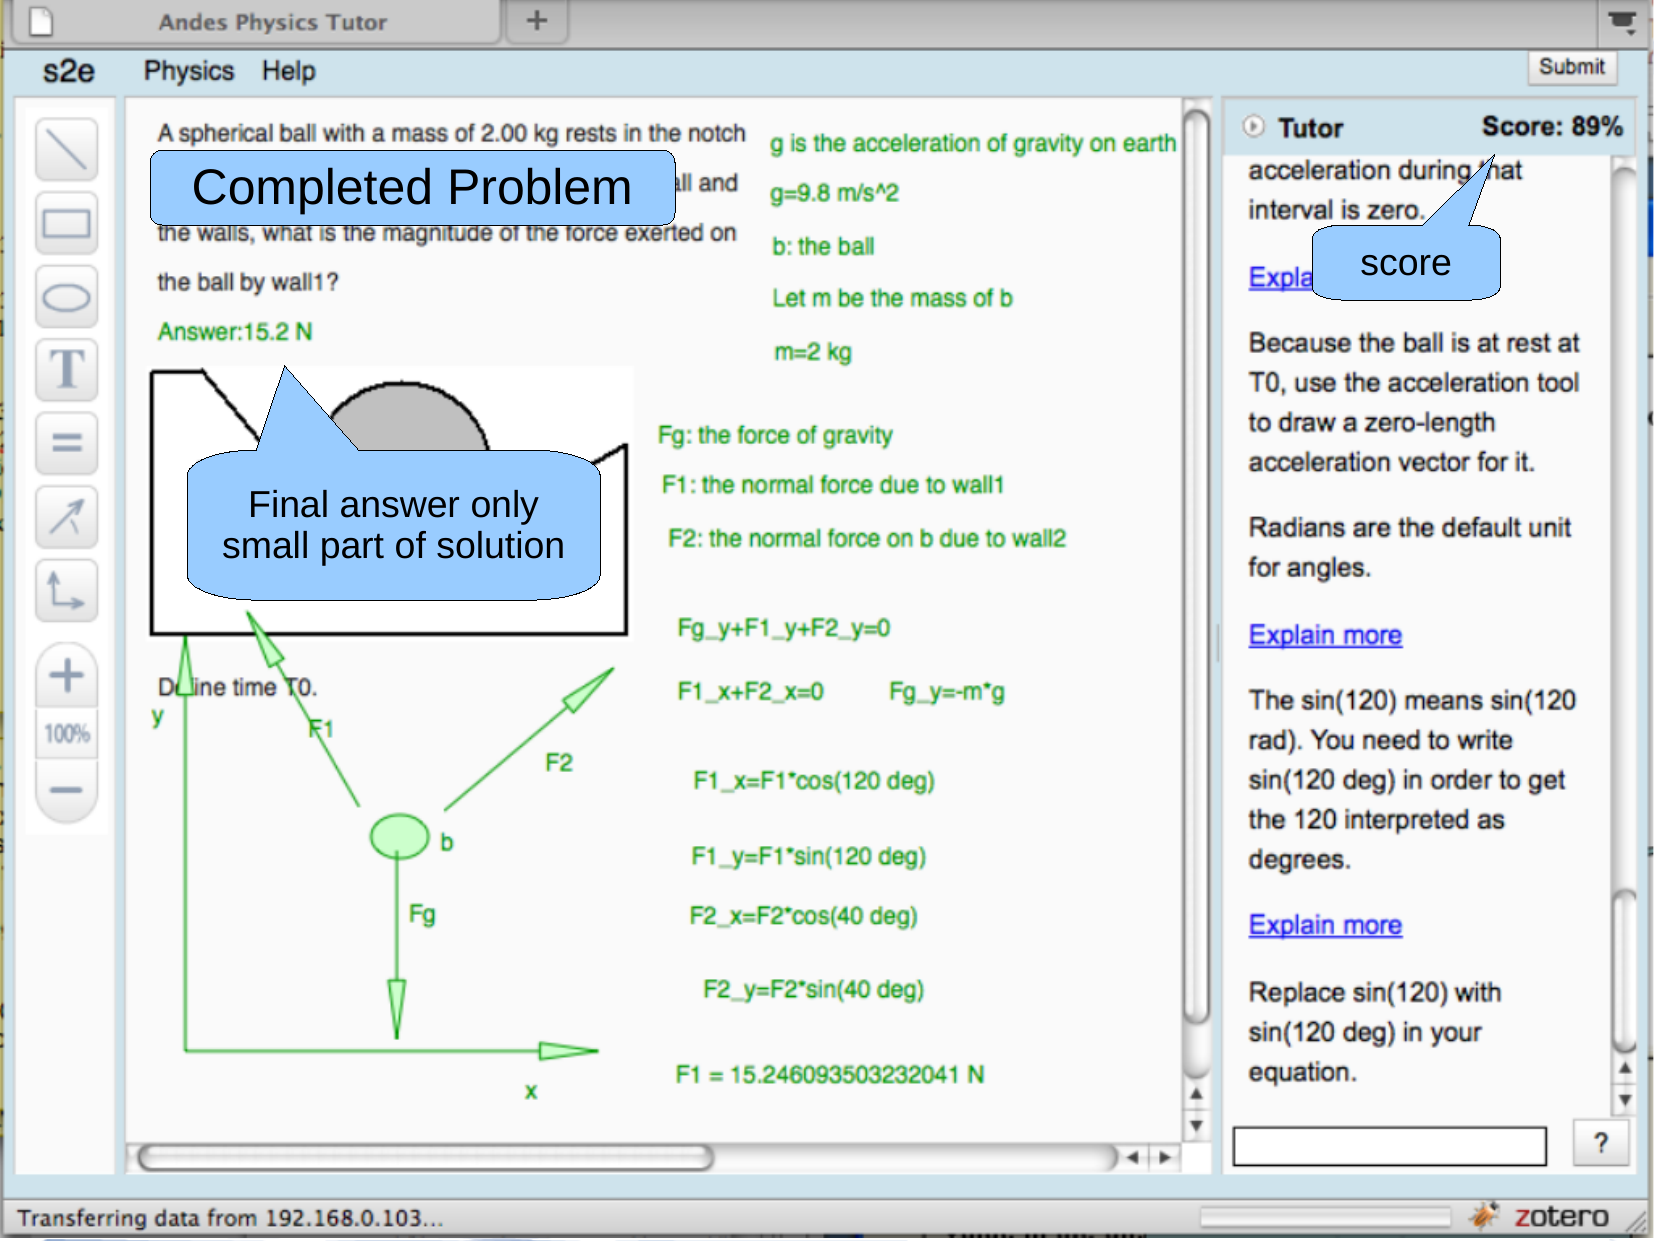

Completed Problem
score
Final answer only small part of solution